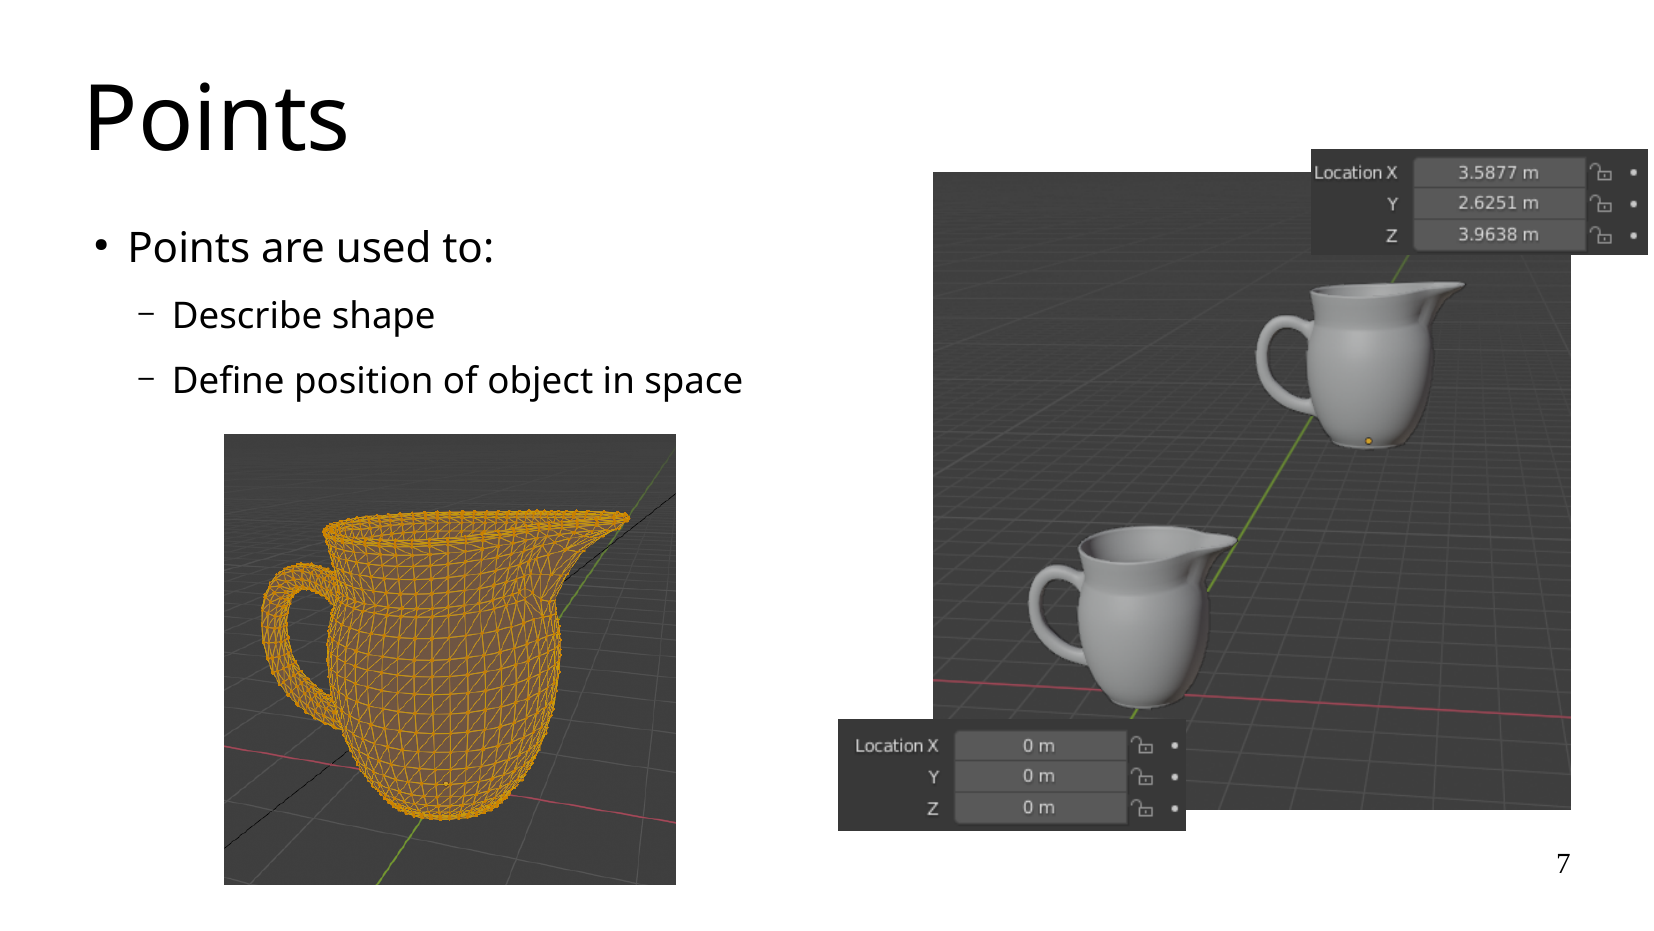

# Points
Points are used to:
Describe shape
Define position of object in space
7